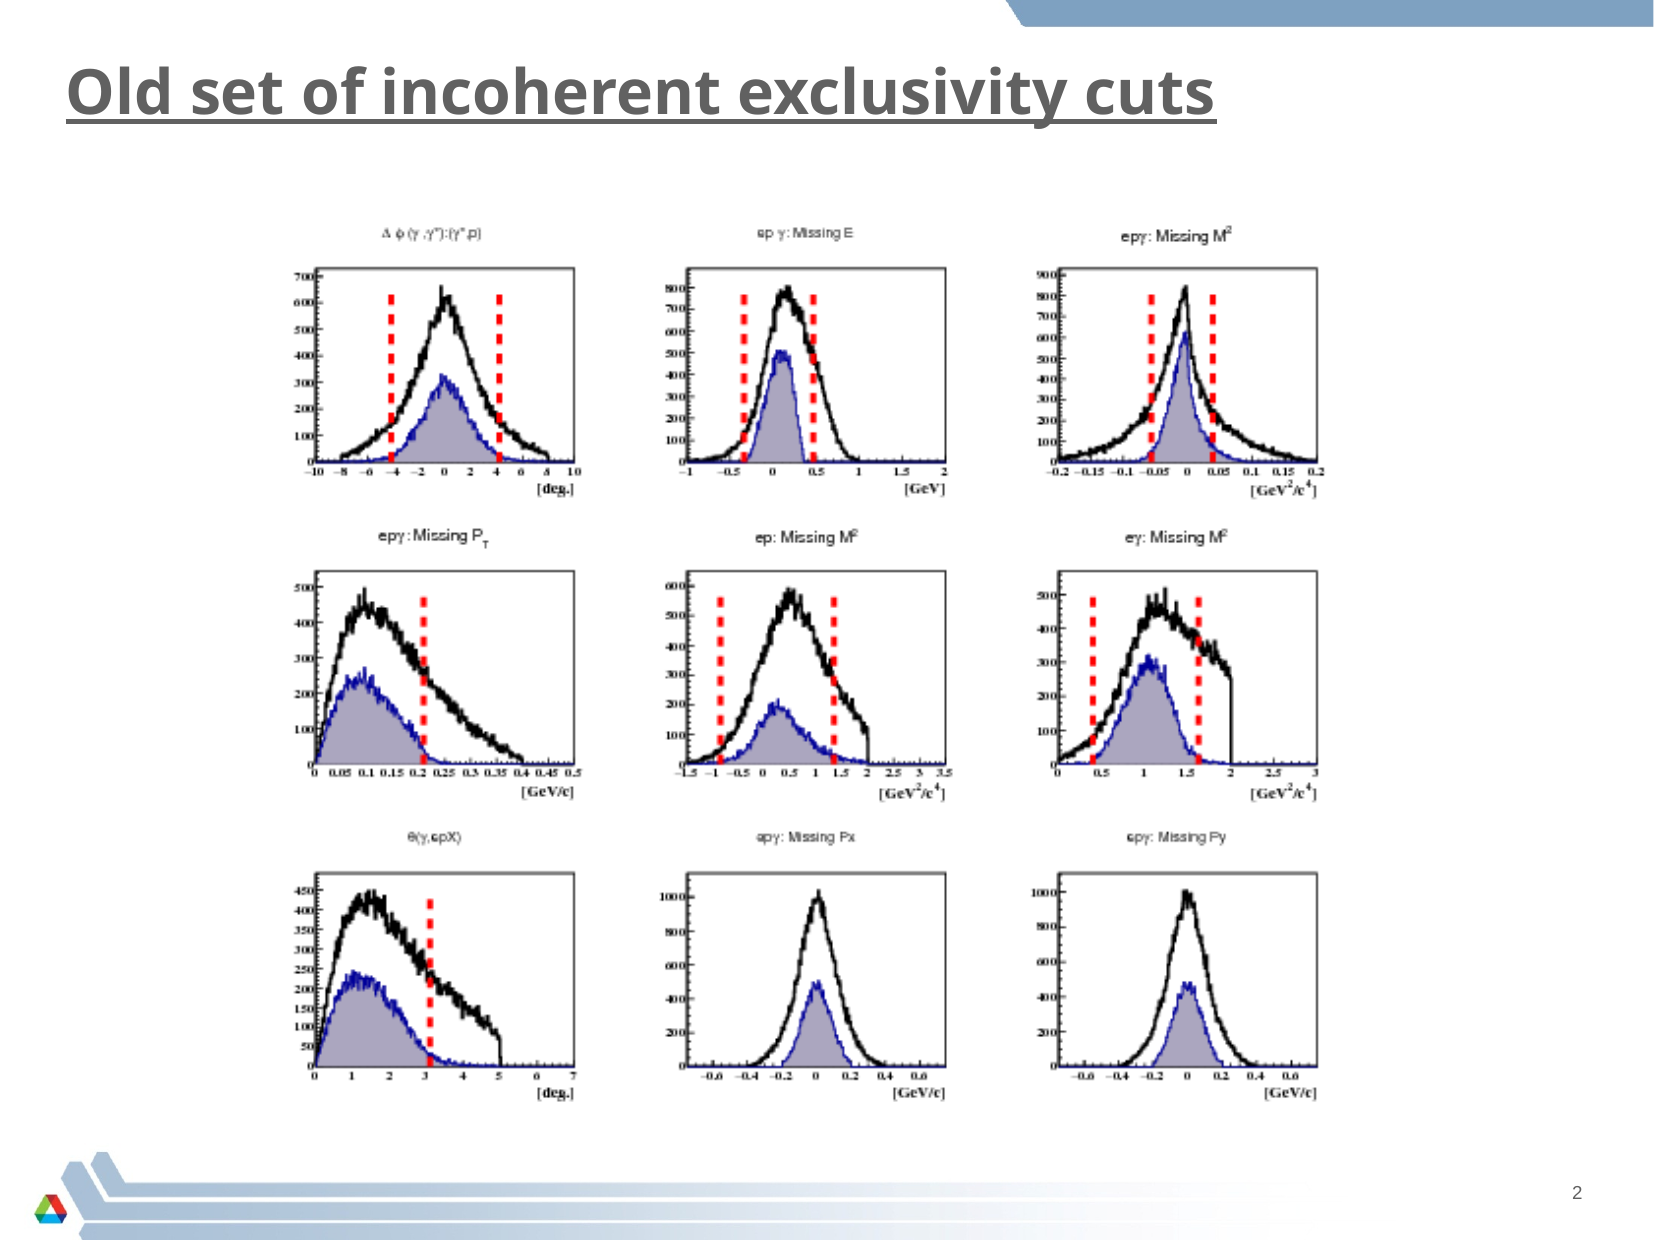

# Old set of incoherent exclusivity cuts
2